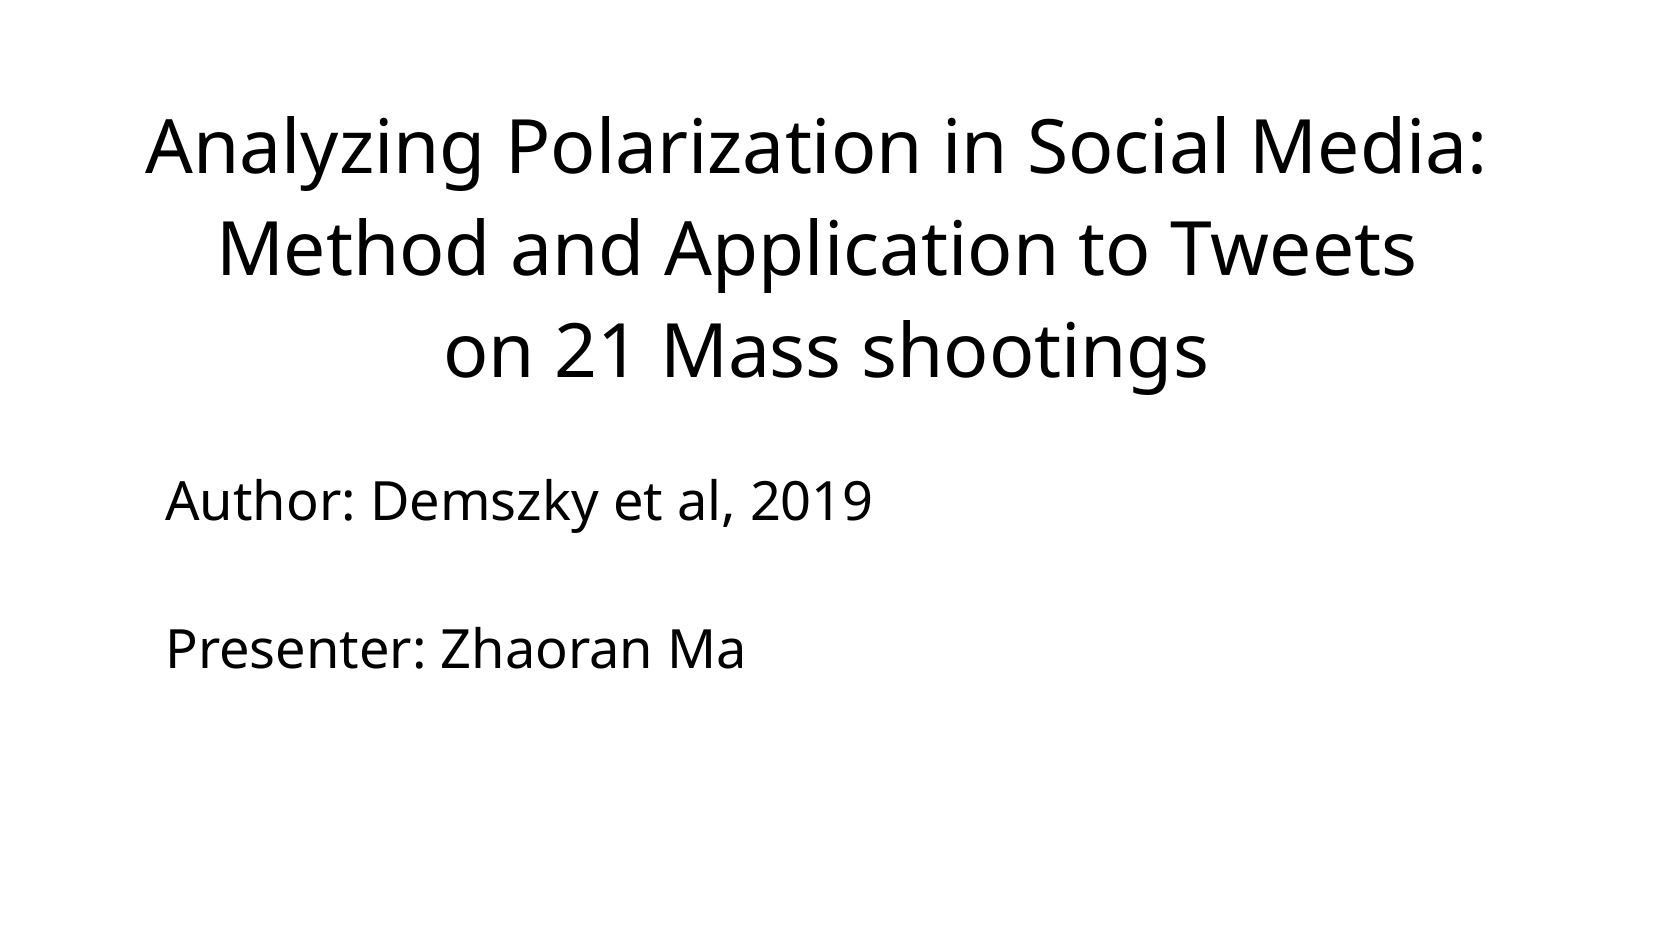

# Analyzing Polarization in Social Media: Method and Application to Tweets on 21 Mass shootings
Author: Demszky et al, 2019
Presenter: Zhaoran Ma